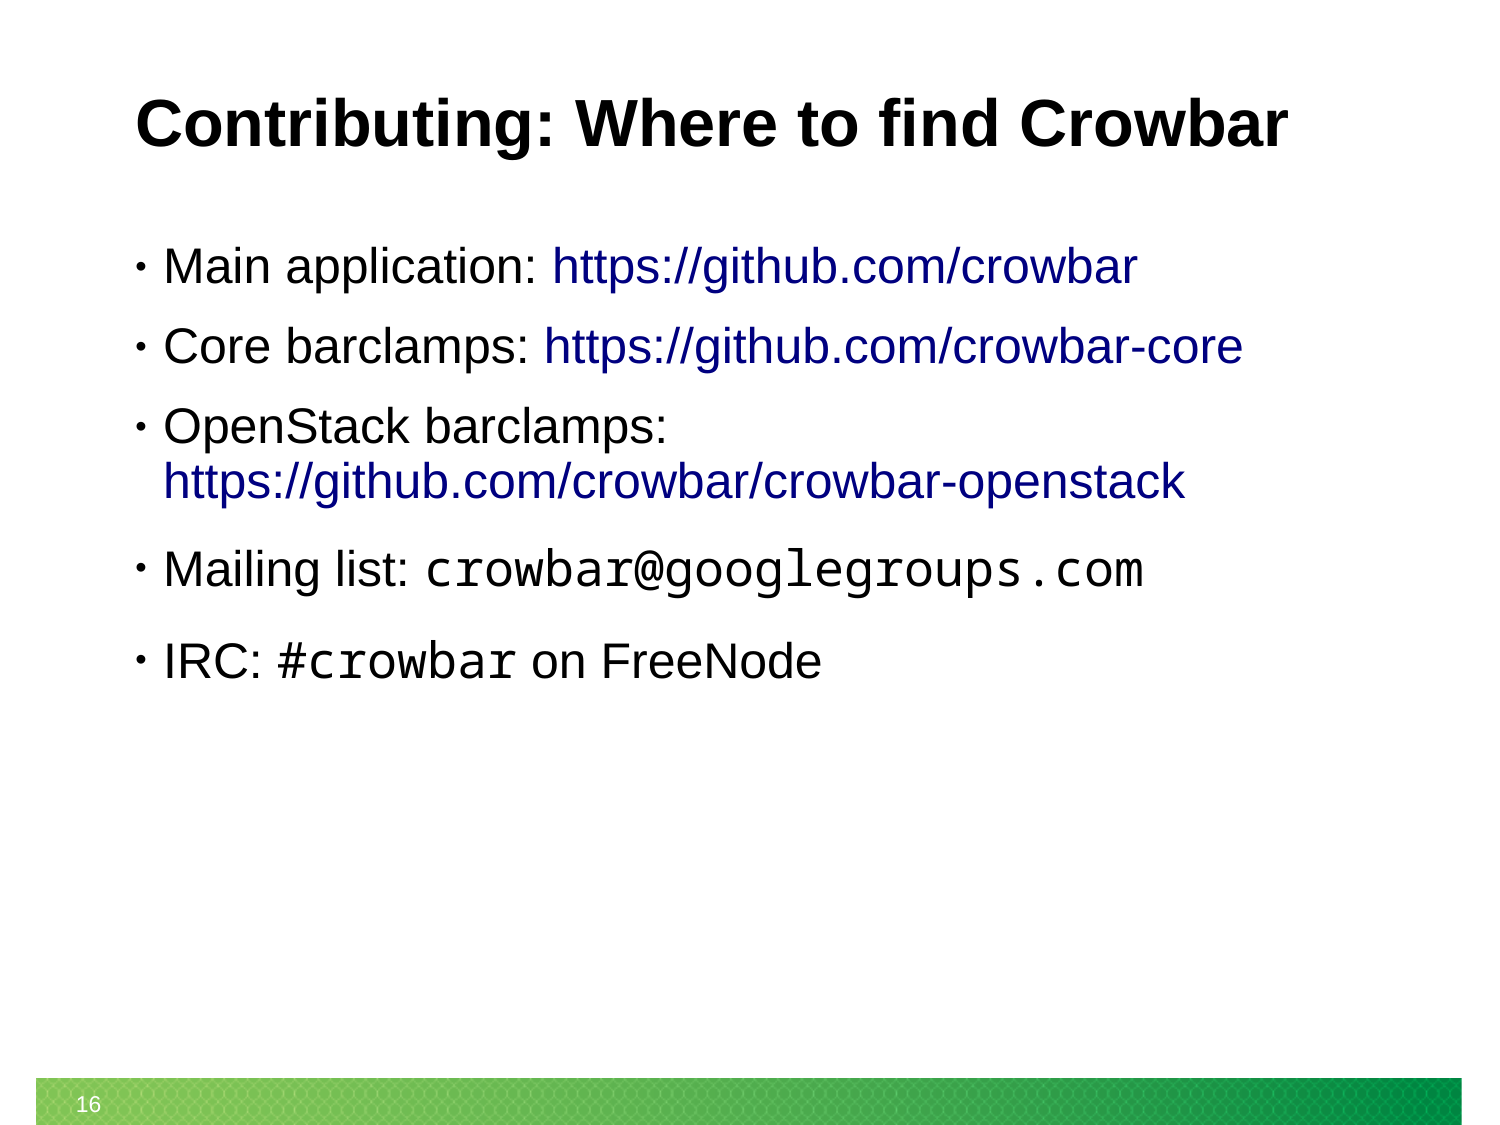

# Contributing: Where to find Crowbar
Main application: https://github.com/crowbar
Core barclamps: https://github.com/crowbar-core
OpenStack barclamps: https://github.com/crowbar/crowbar-openstack
Mailing list: crowbar@googlegroups.com
IRC: #crowbar on FreeNode